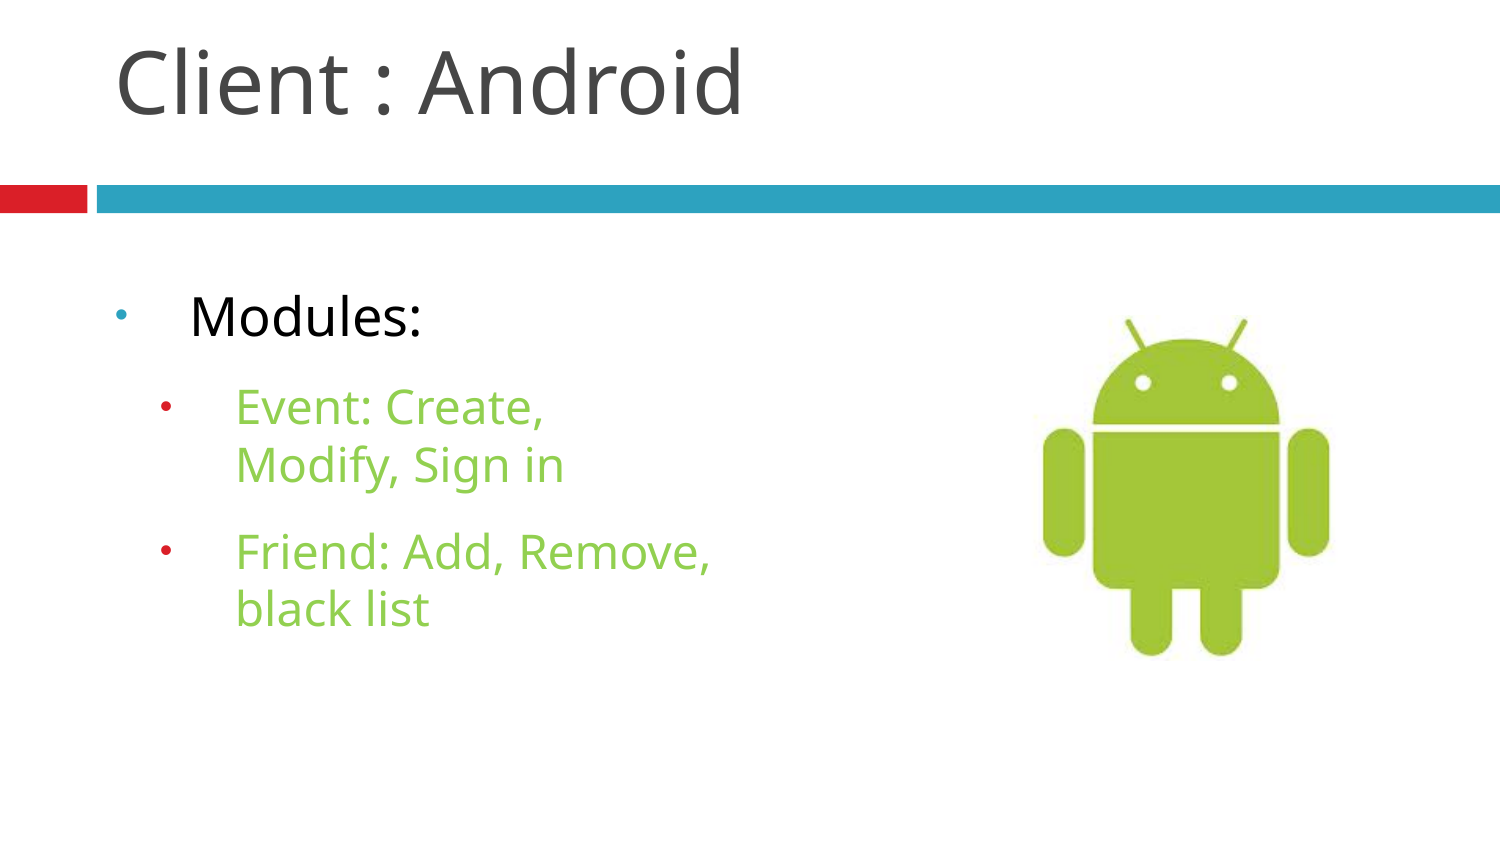

# Client : Android
Modules:
Event: Create, Modify, Sign in
Friend: Add, Remove, black list